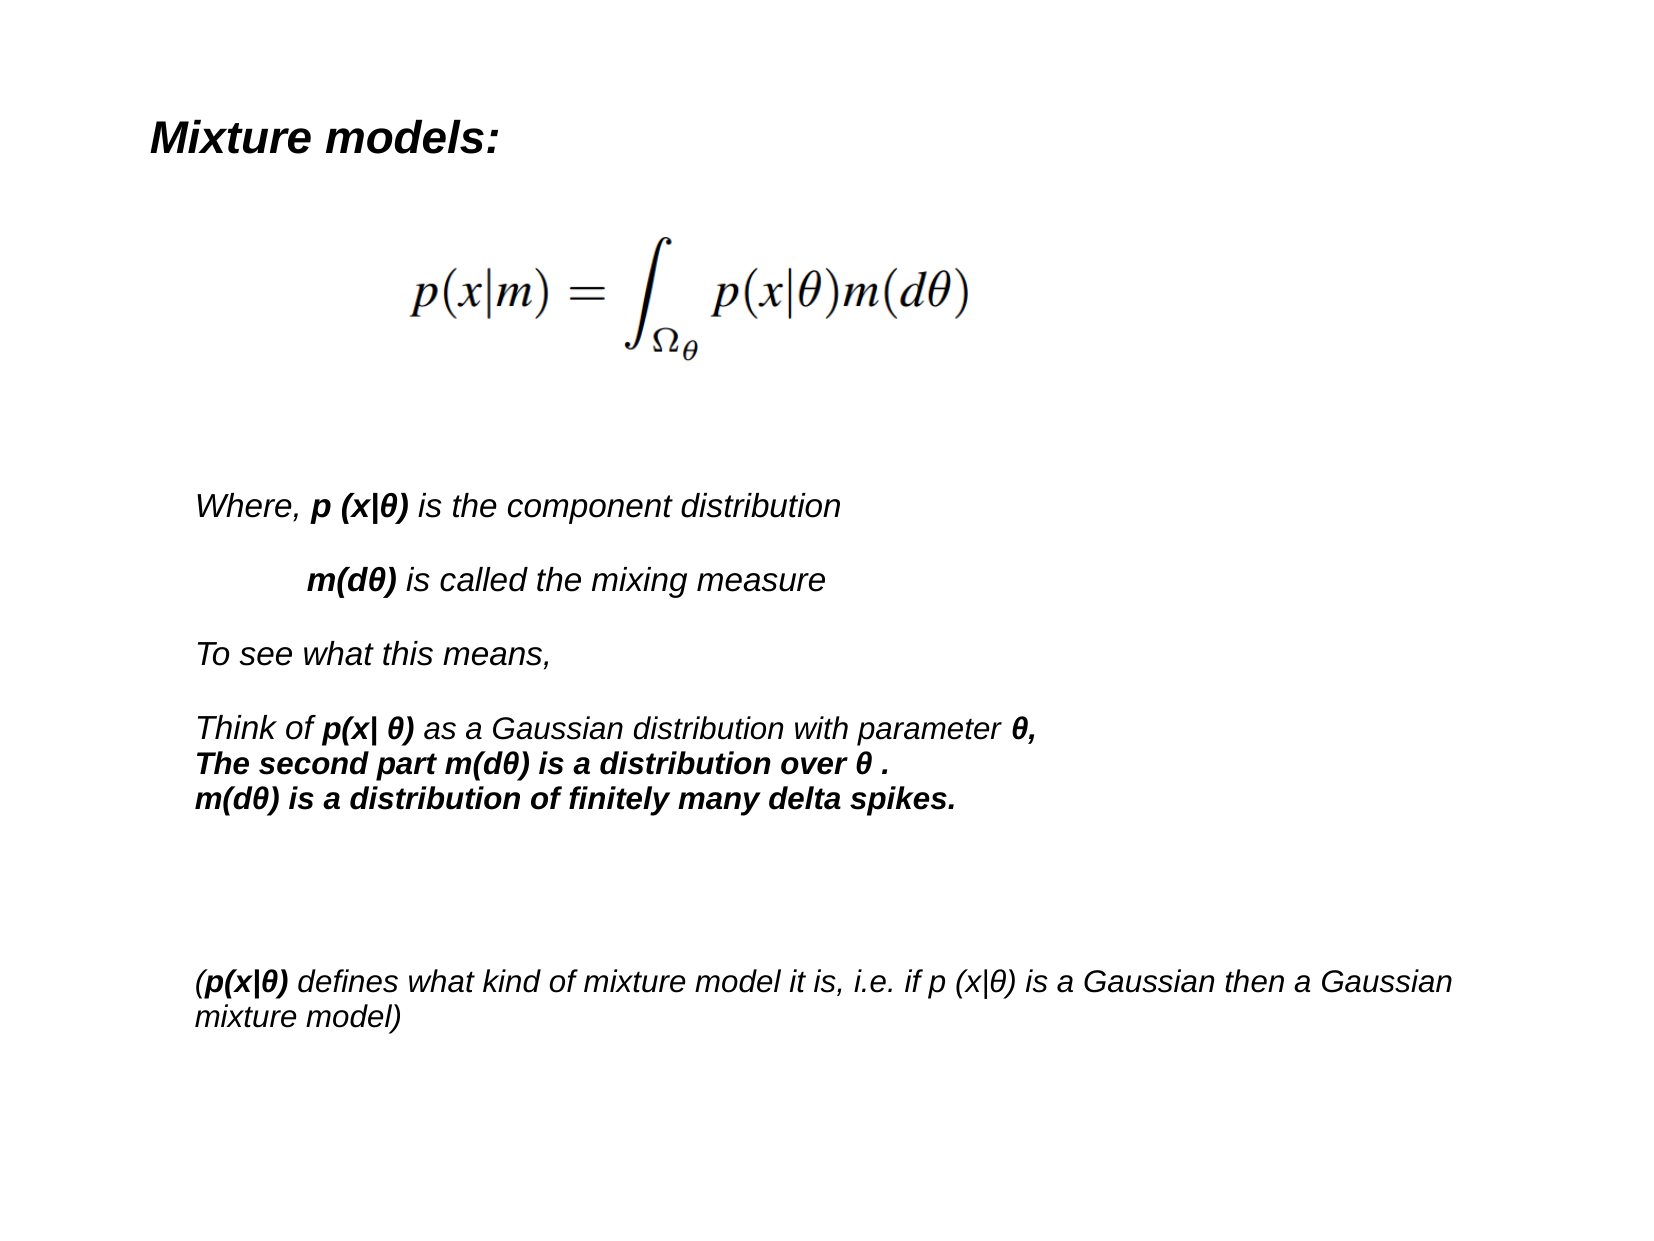

Mixture models:
Where, p (x|θ) is the component distribution
	 m(dθ) is called the mixing measure
To see what this means,
Think of p(x| θ) as a Gaussian distribution with parameter θ,
The second part m(dθ) is a distribution over θ .
m(dθ) is a distribution of finitely many delta spikes.
(p(x|θ) defines what kind of mixture model it is, i.e. if p (x|θ) is a Gaussian then a Gaussian mixture model)